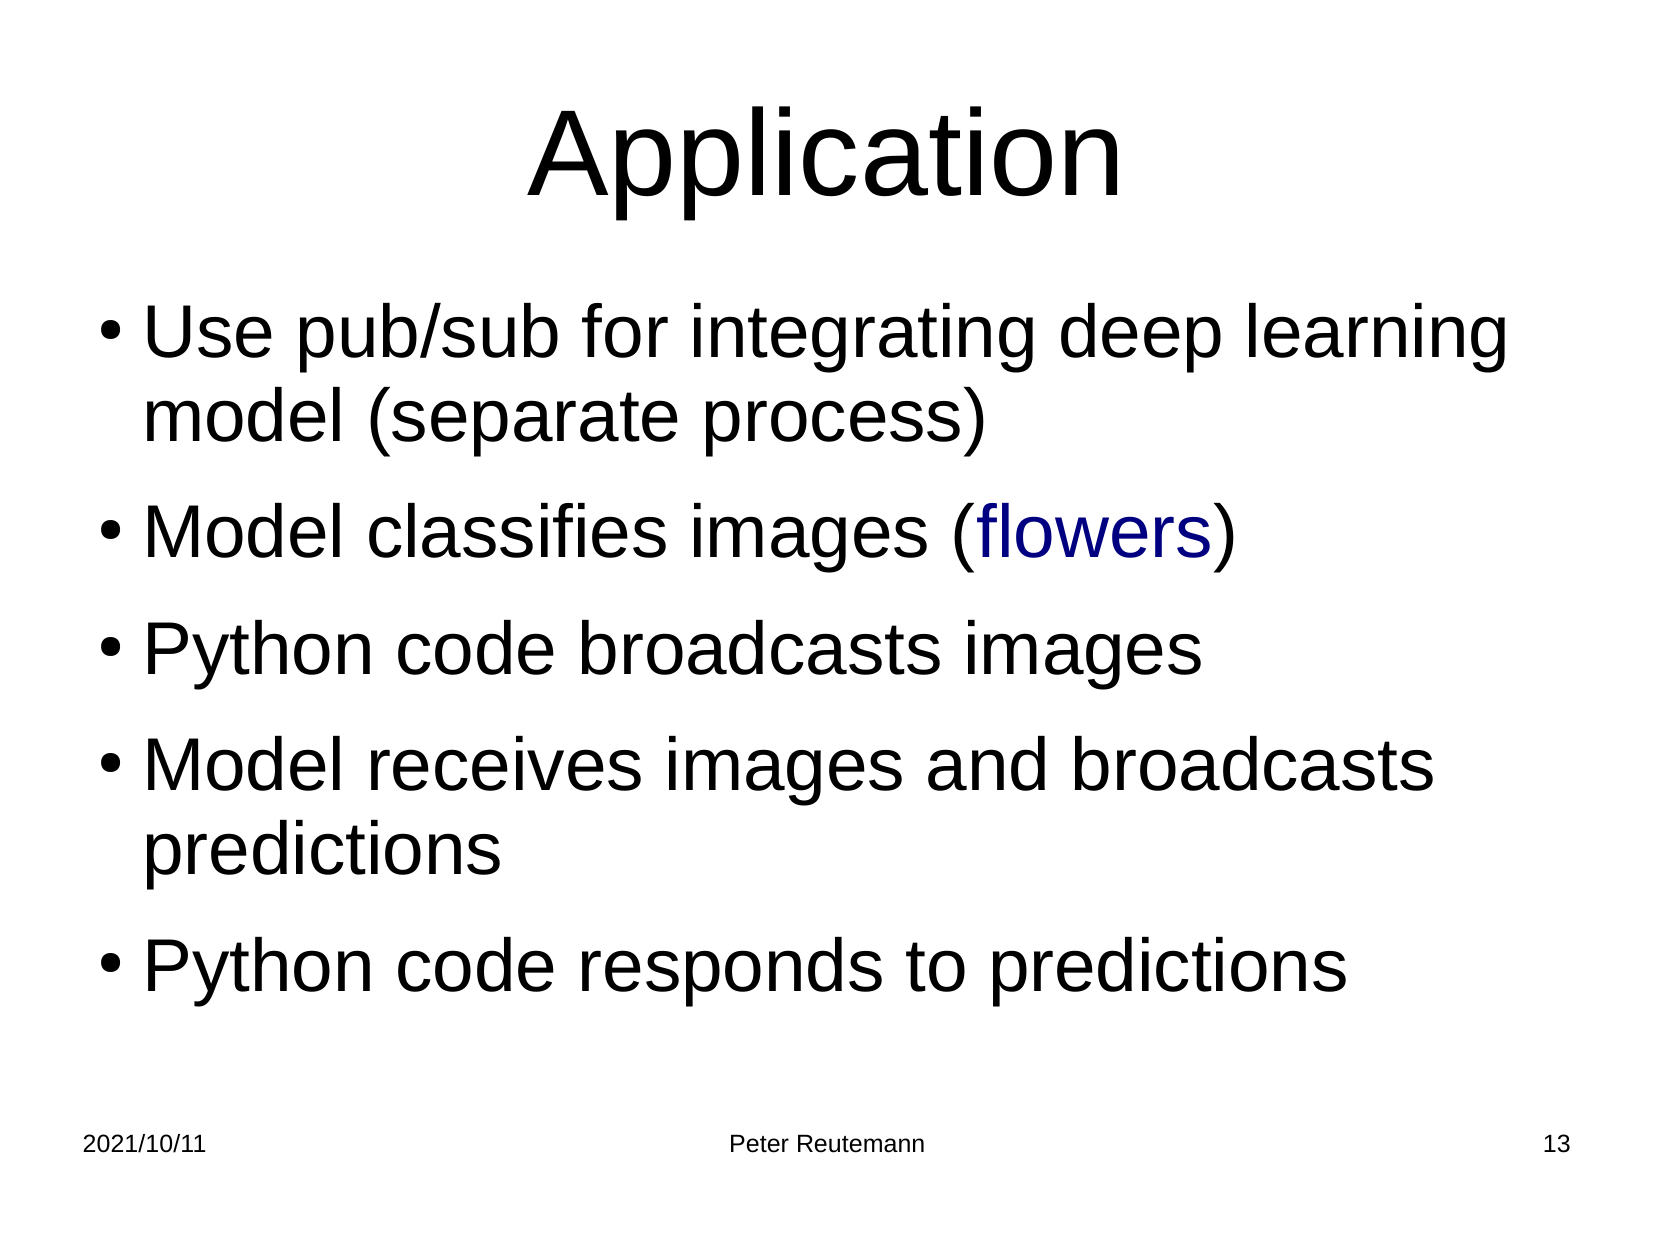

# Application
Use pub/sub for integrating deep learning model (separate process)
Model classifies images (flowers)
Python code broadcasts images
Model receives images and broadcasts predictions
Python code responds to predictions
2021/10/11
Peter Reutemann
13